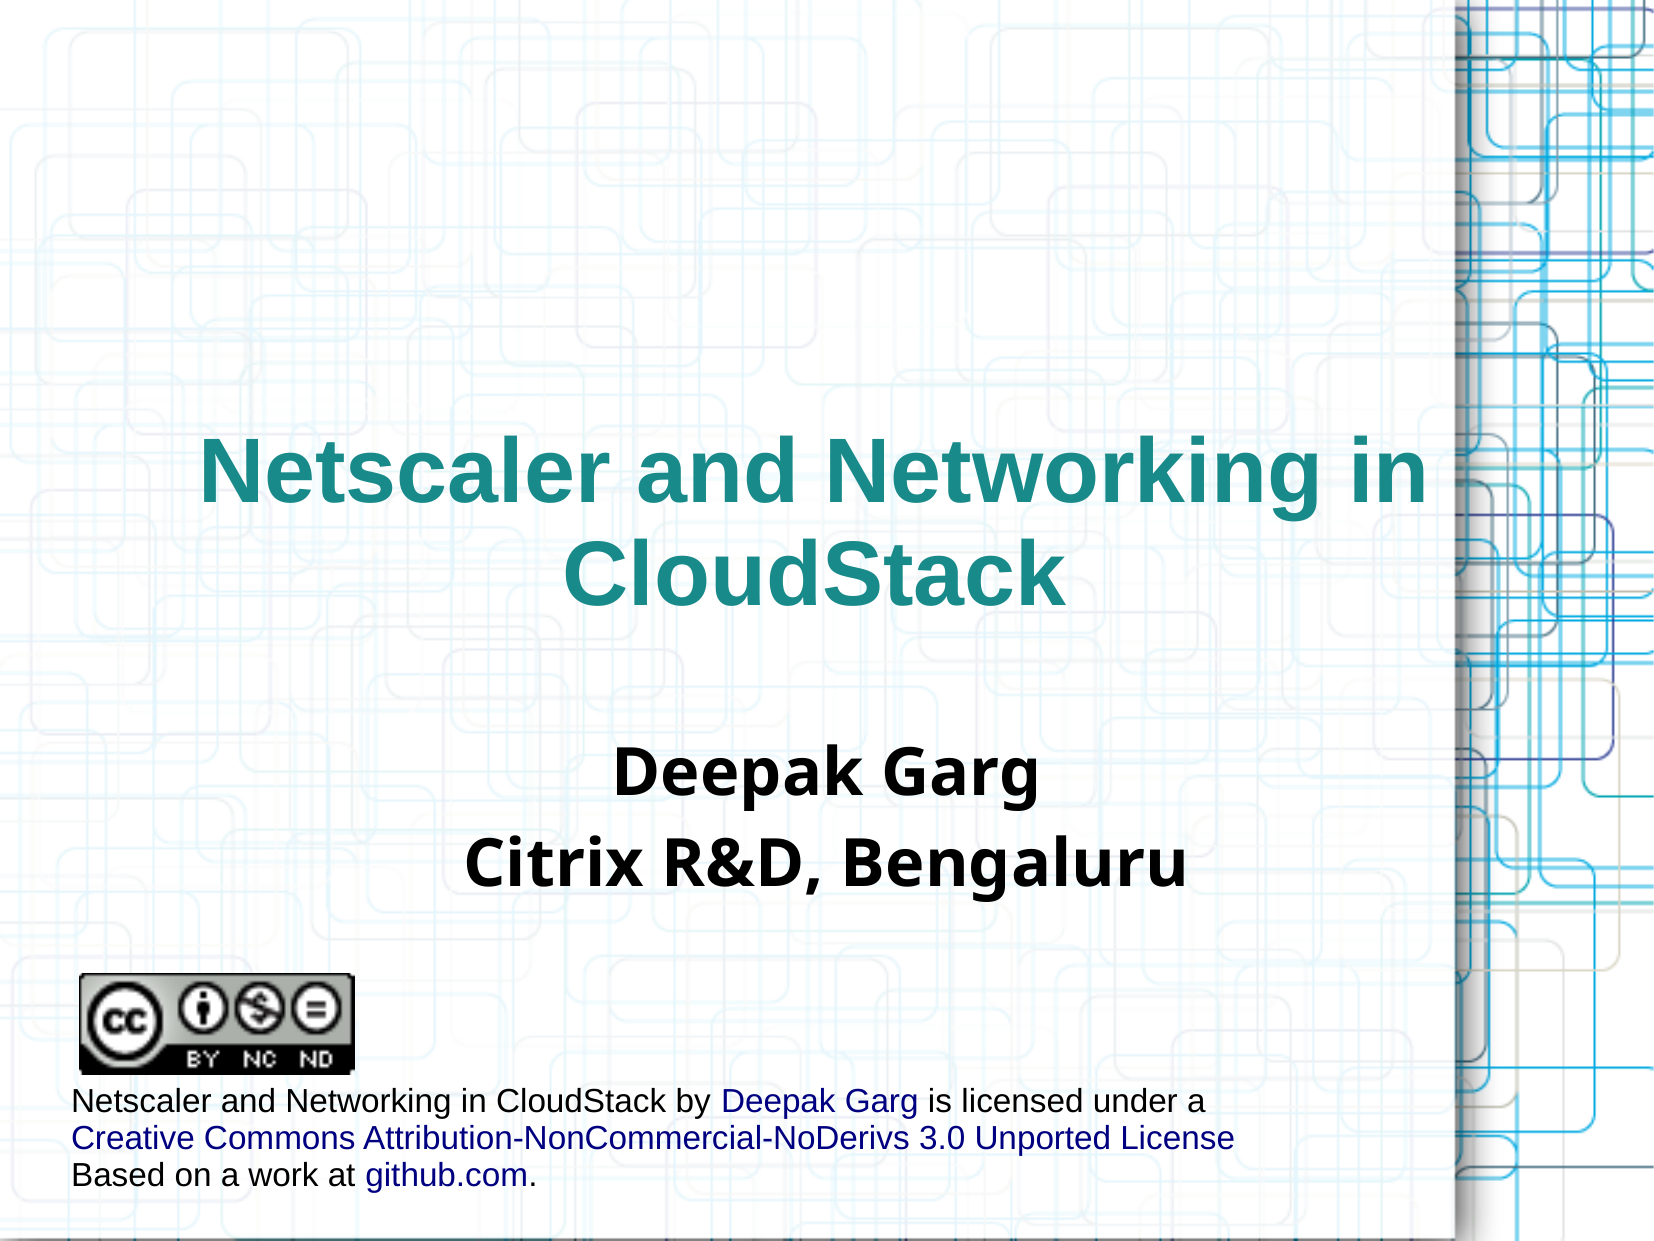

# Netscaler and Networking in CloudStack
Deepak Garg
Citrix R&D, Bengaluru
Netscaler and Networking in CloudStack by Deepak Garg is licensed under a Creative Commons Attribution-NonCommercial-NoDerivs 3.0 Unported LicenseBased on a work at github.com.